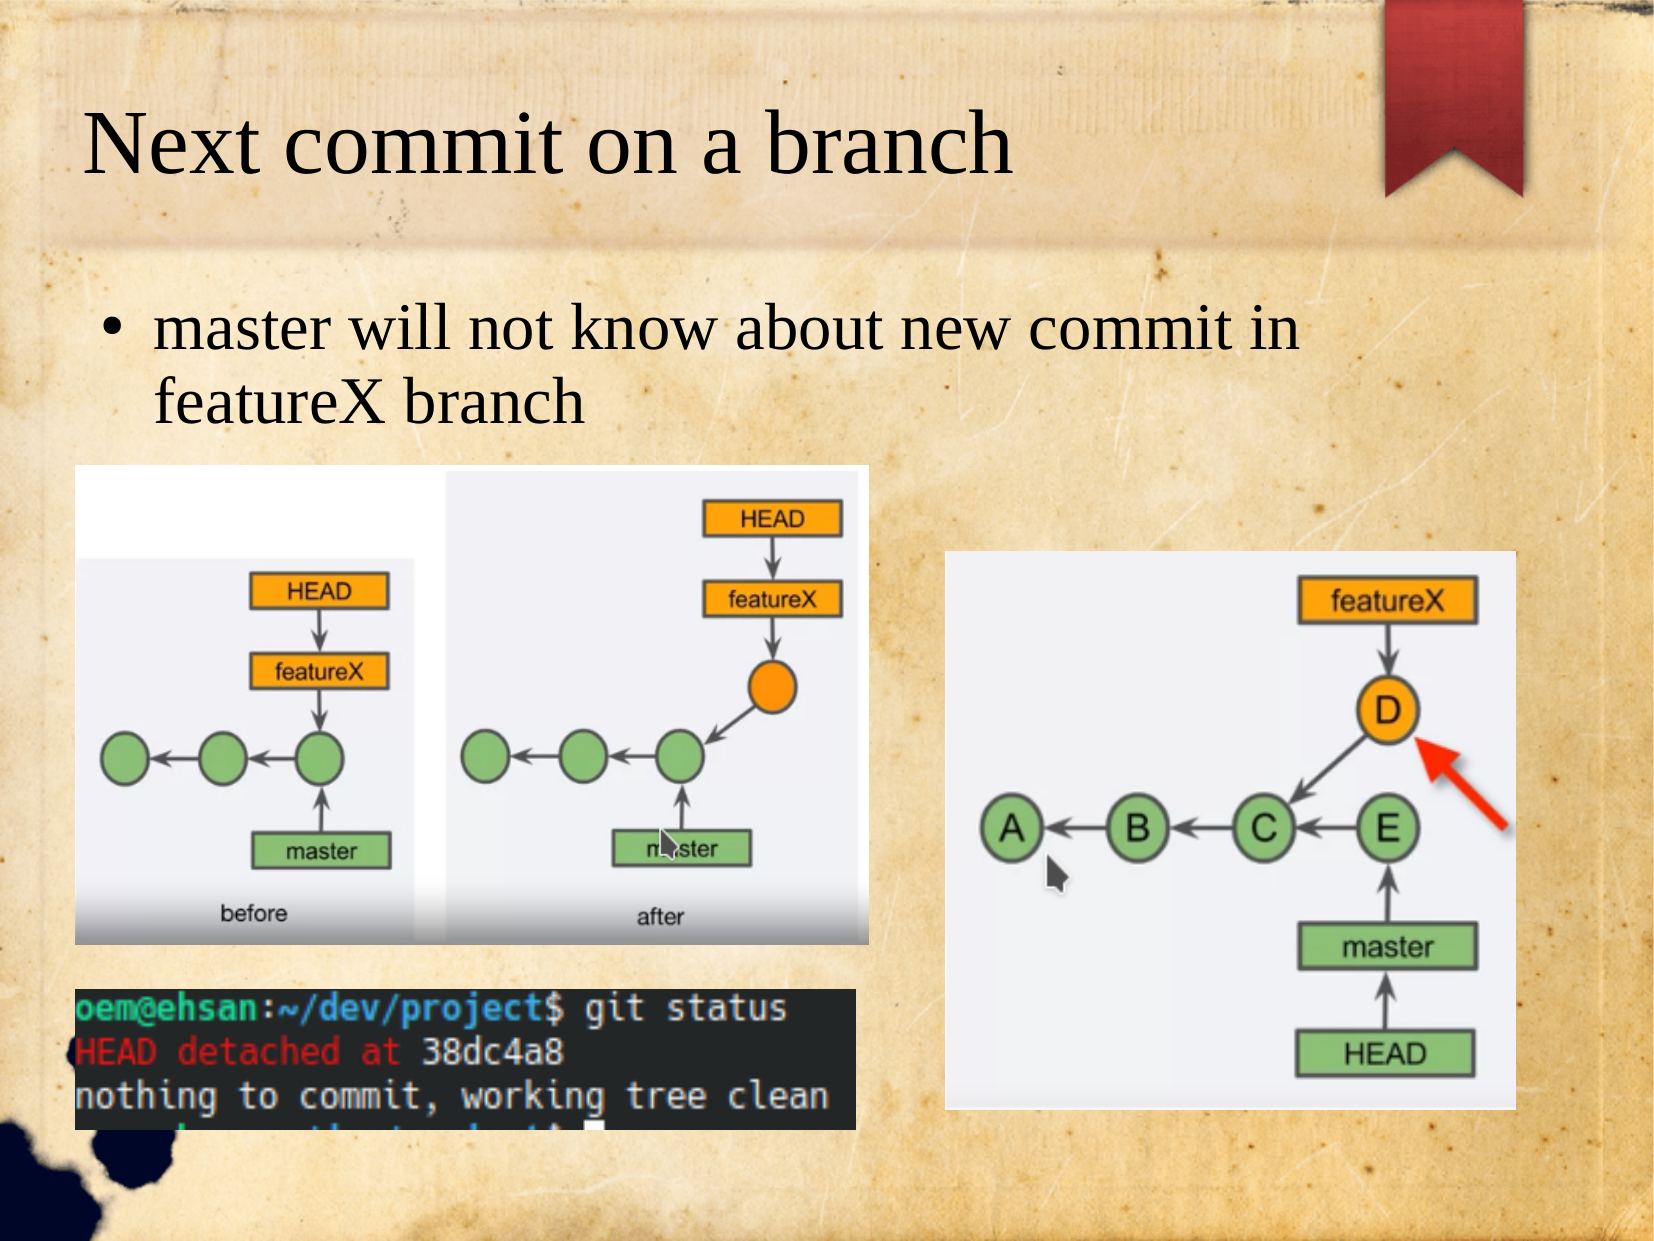

# Next commit on a branch
master will not know about new commit in featureX branch